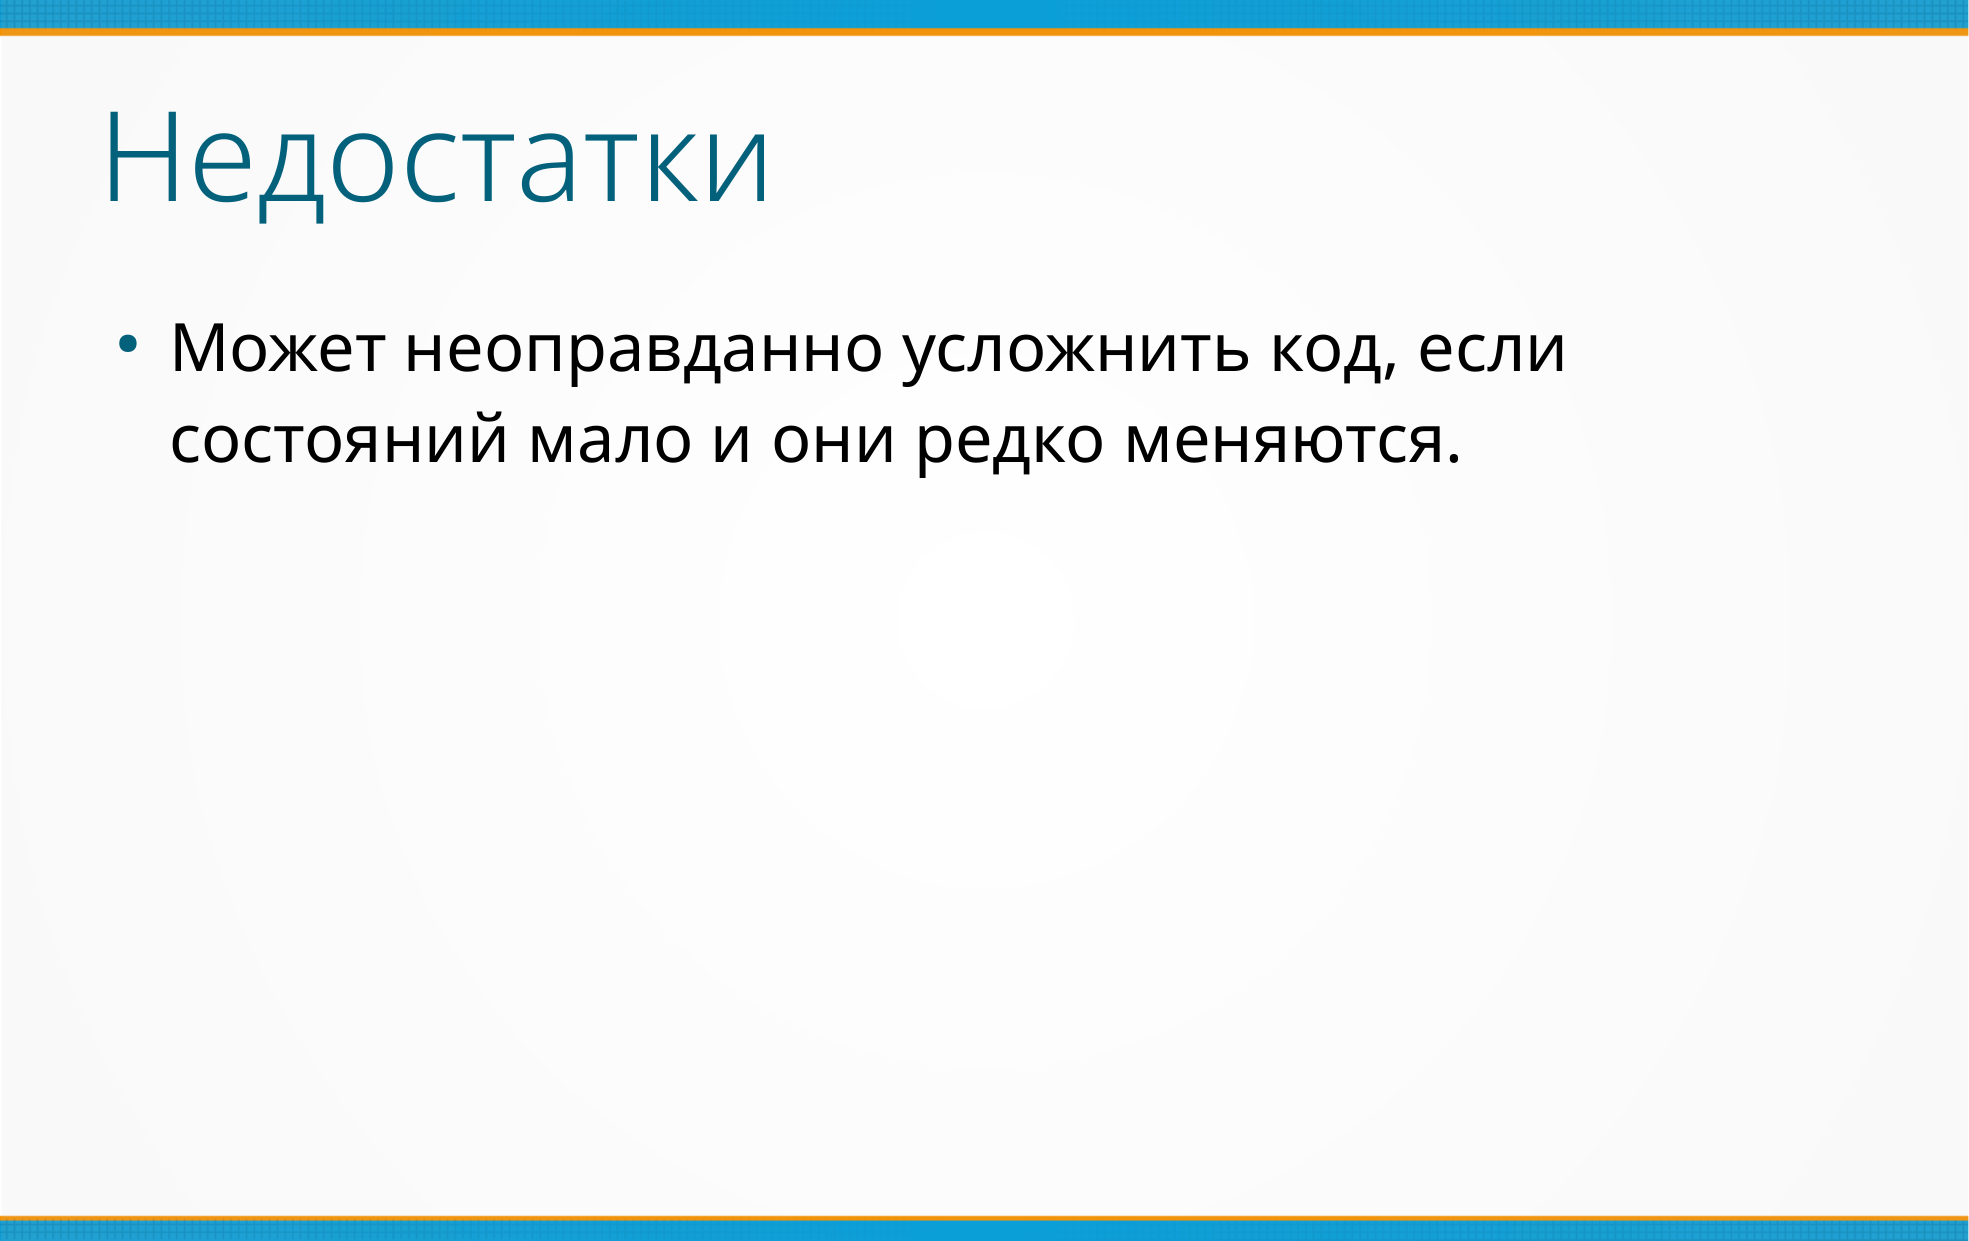

# Недостатки
Может неоправданно усложнить код, если состояний мало и они редко меняются.